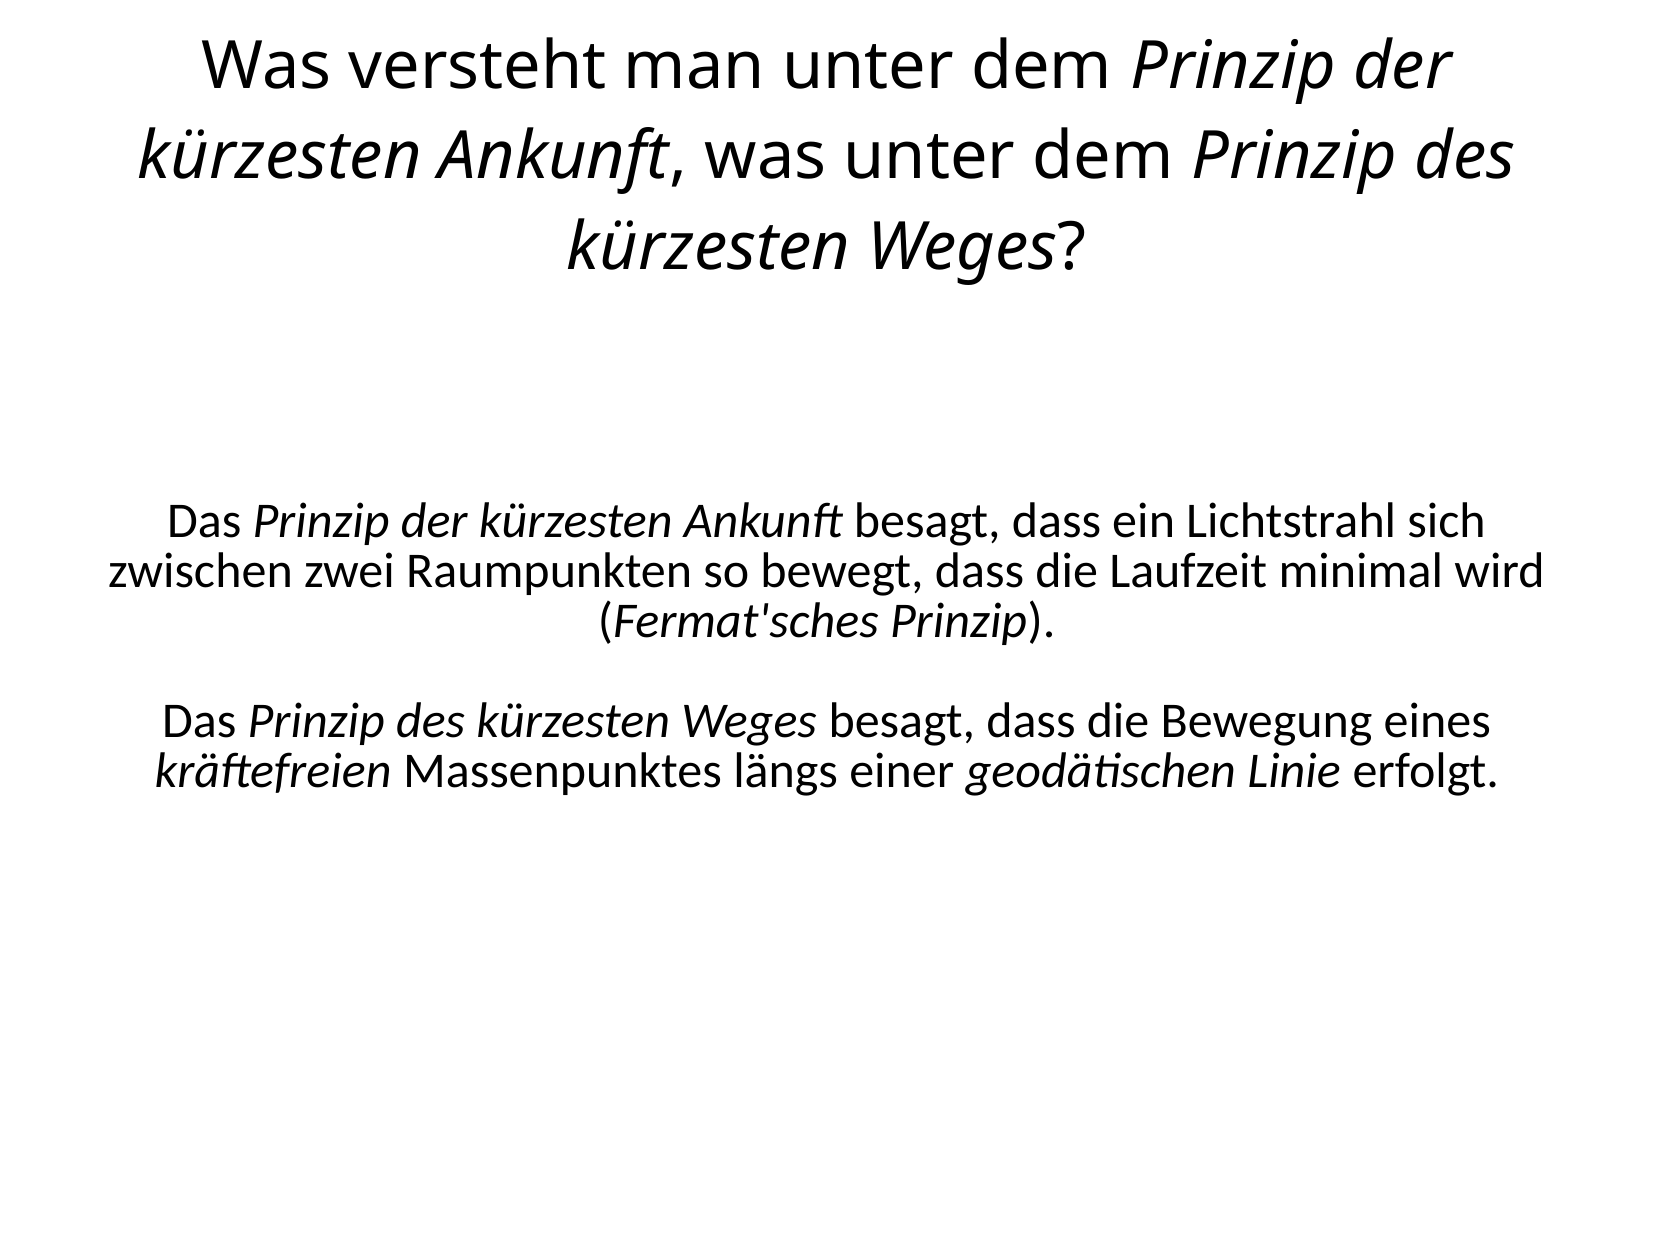

# Was versteht man unter dem Prinzip der kürzesten Ankunft, was unter dem Prinzip des kürzesten Weges?
Das Prinzip der kürzesten Ankunft besagt, dass ein Lichtstrahl sich zwischen zwei Raumpunkten so bewegt, dass die Laufzeit minimal wird (Fermat'sches Prinzip).
Das Prinzip des kürzesten Weges besagt, dass die Bewegung eines kräftefreien Massenpunktes längs einer geodätischen Linie erfolgt.